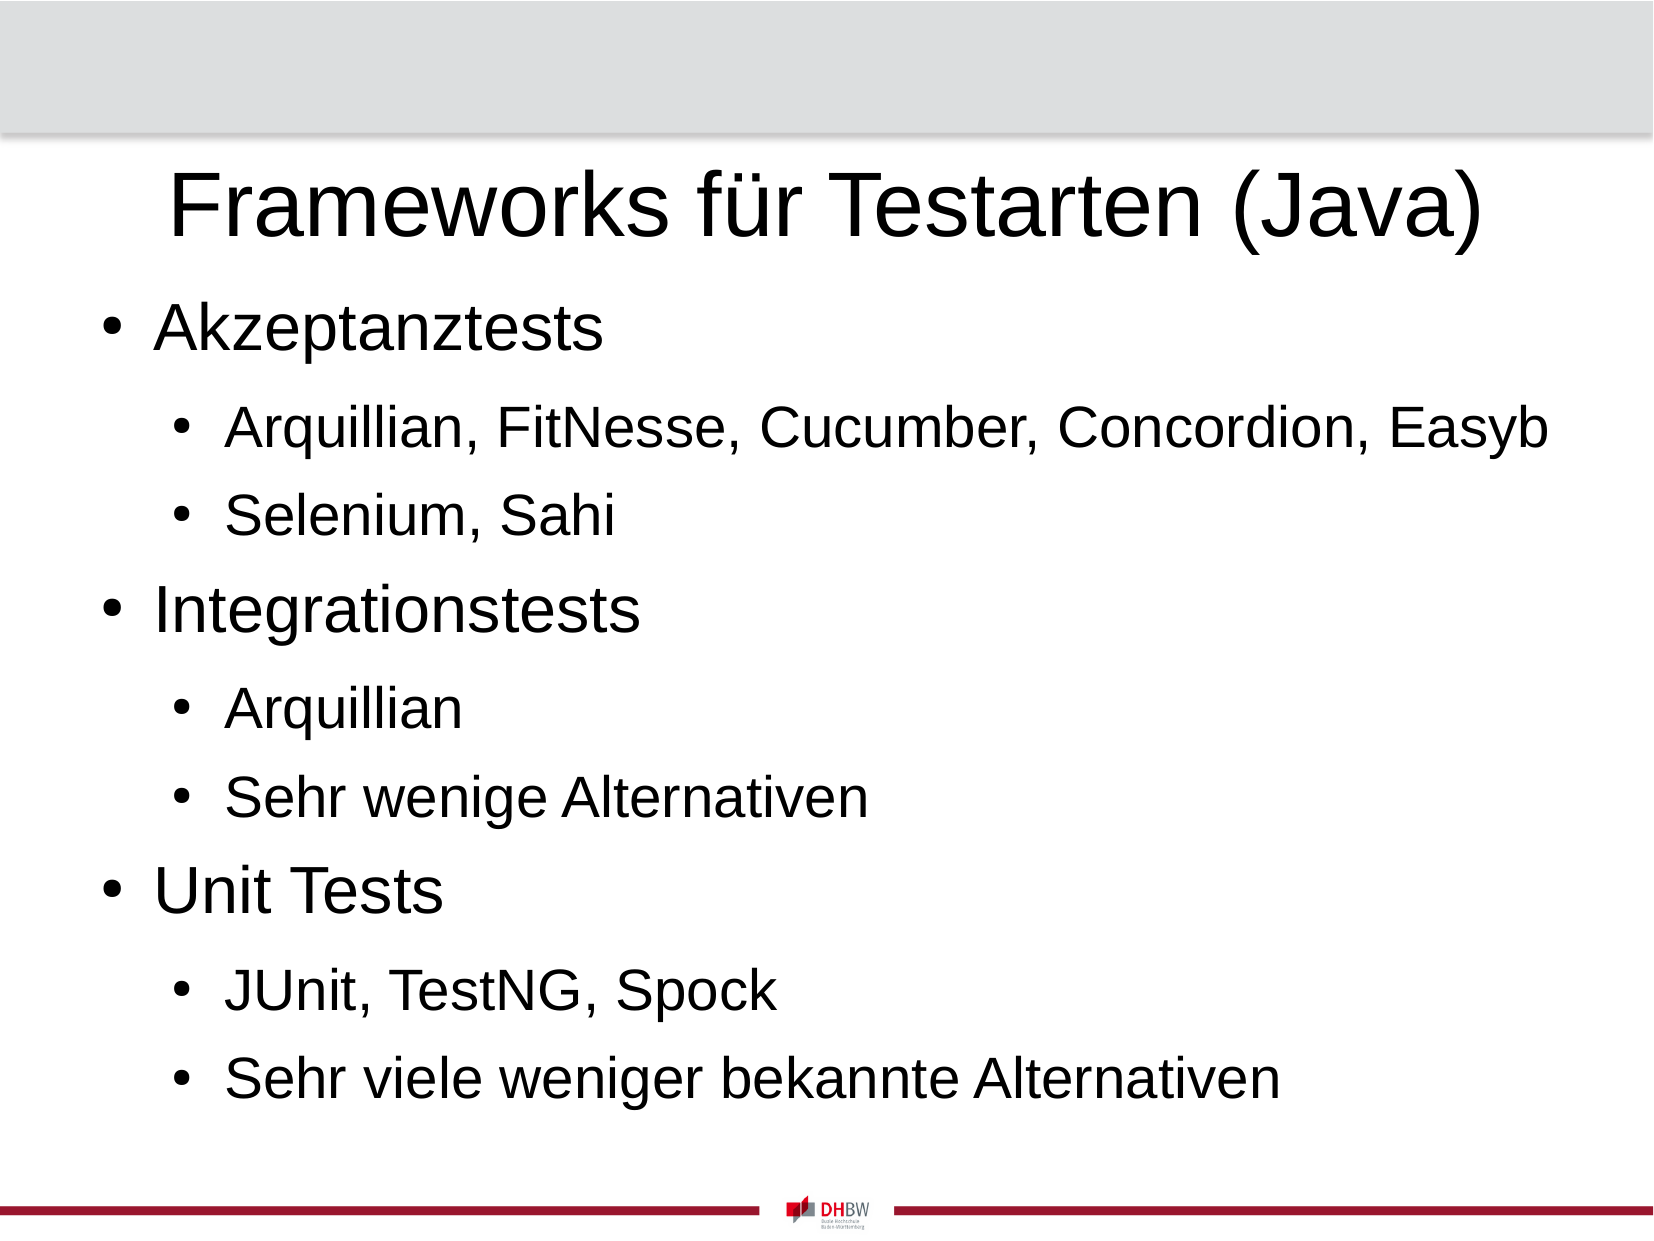

# Frameworks für Testarten (Java)
Akzeptanztests
Arquillian, FitNesse, Cucumber, Concordion, Easyb
Selenium, Sahi
Integrationstests
Arquillian
Sehr wenige Alternativen
Unit Tests
JUnit, TestNG, Spock
Sehr viele weniger bekannte Alternativen